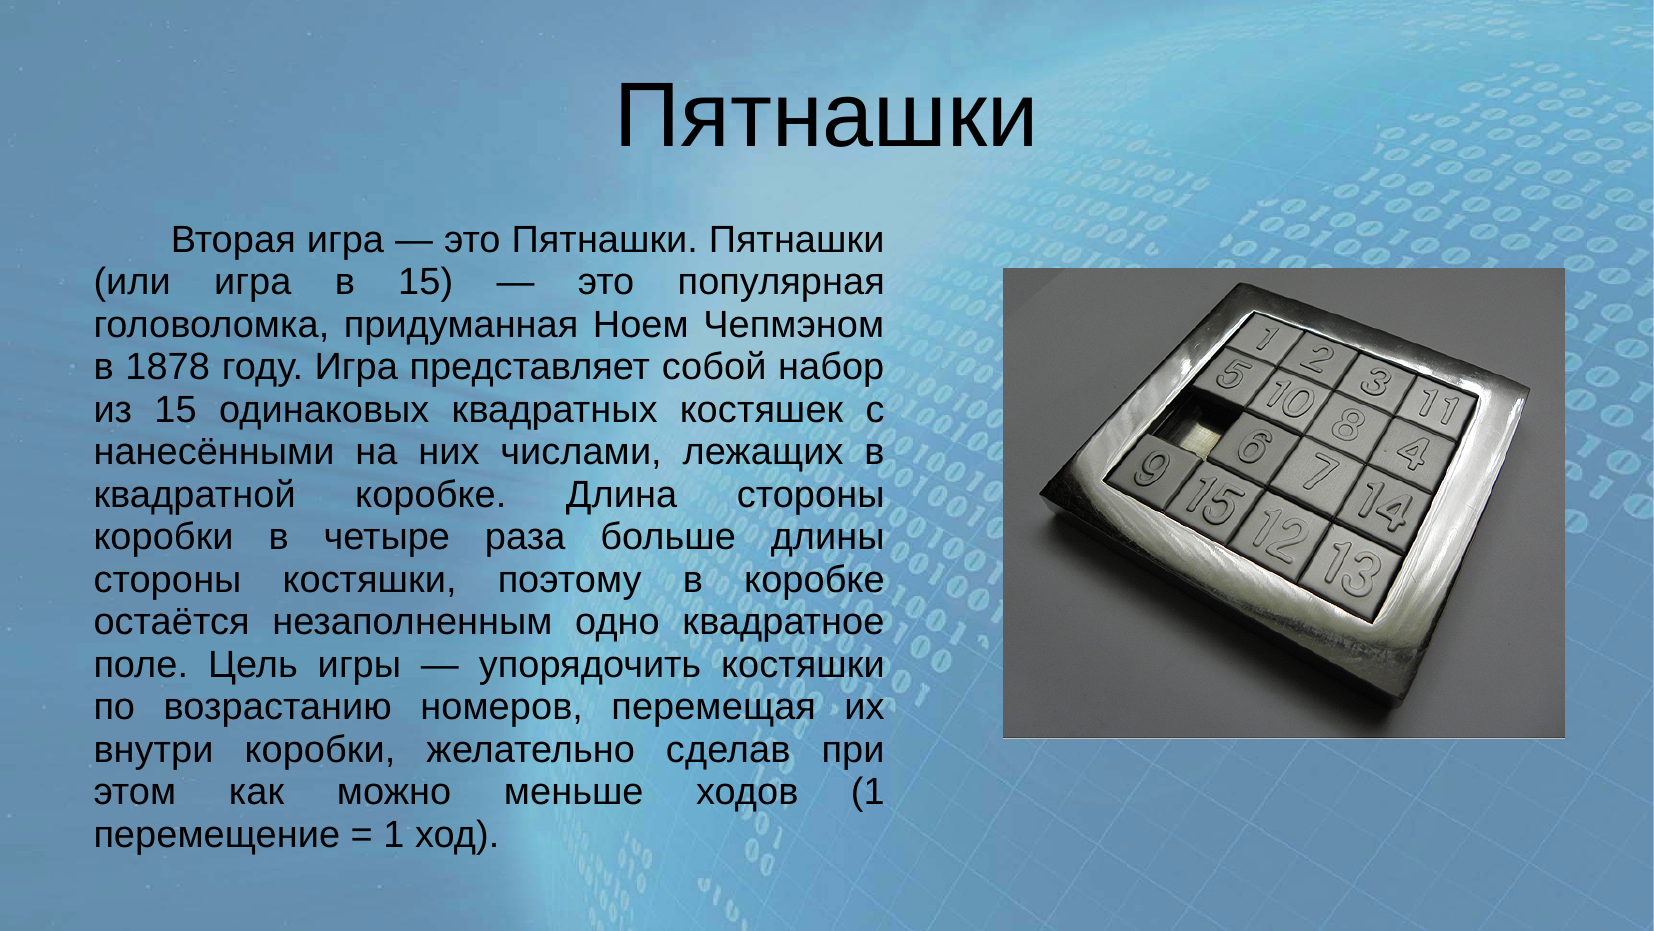

# Пятнашки
 Вторая игра — это Пятнашки. Пятнашки (или игра в 15) — это популярная головоломка, придуманная Ноем Чепмэном в 1878 году. Игра представляет собой набор из 15 одинаковых квадратных костяшек с нанесёнными на них числами, лежащих в квадратной коробке. Длина стороны коробки в четыре раза больше длины стороны костяшки, поэтому в коробке остаётся незаполненным одно квадратное поле. Цель игры — упорядочить костяшки по возрастанию номеров, перемещая их внутри коробки, желательно сделав при этом как можно меньше ходов (1 перемещение = 1 ход).